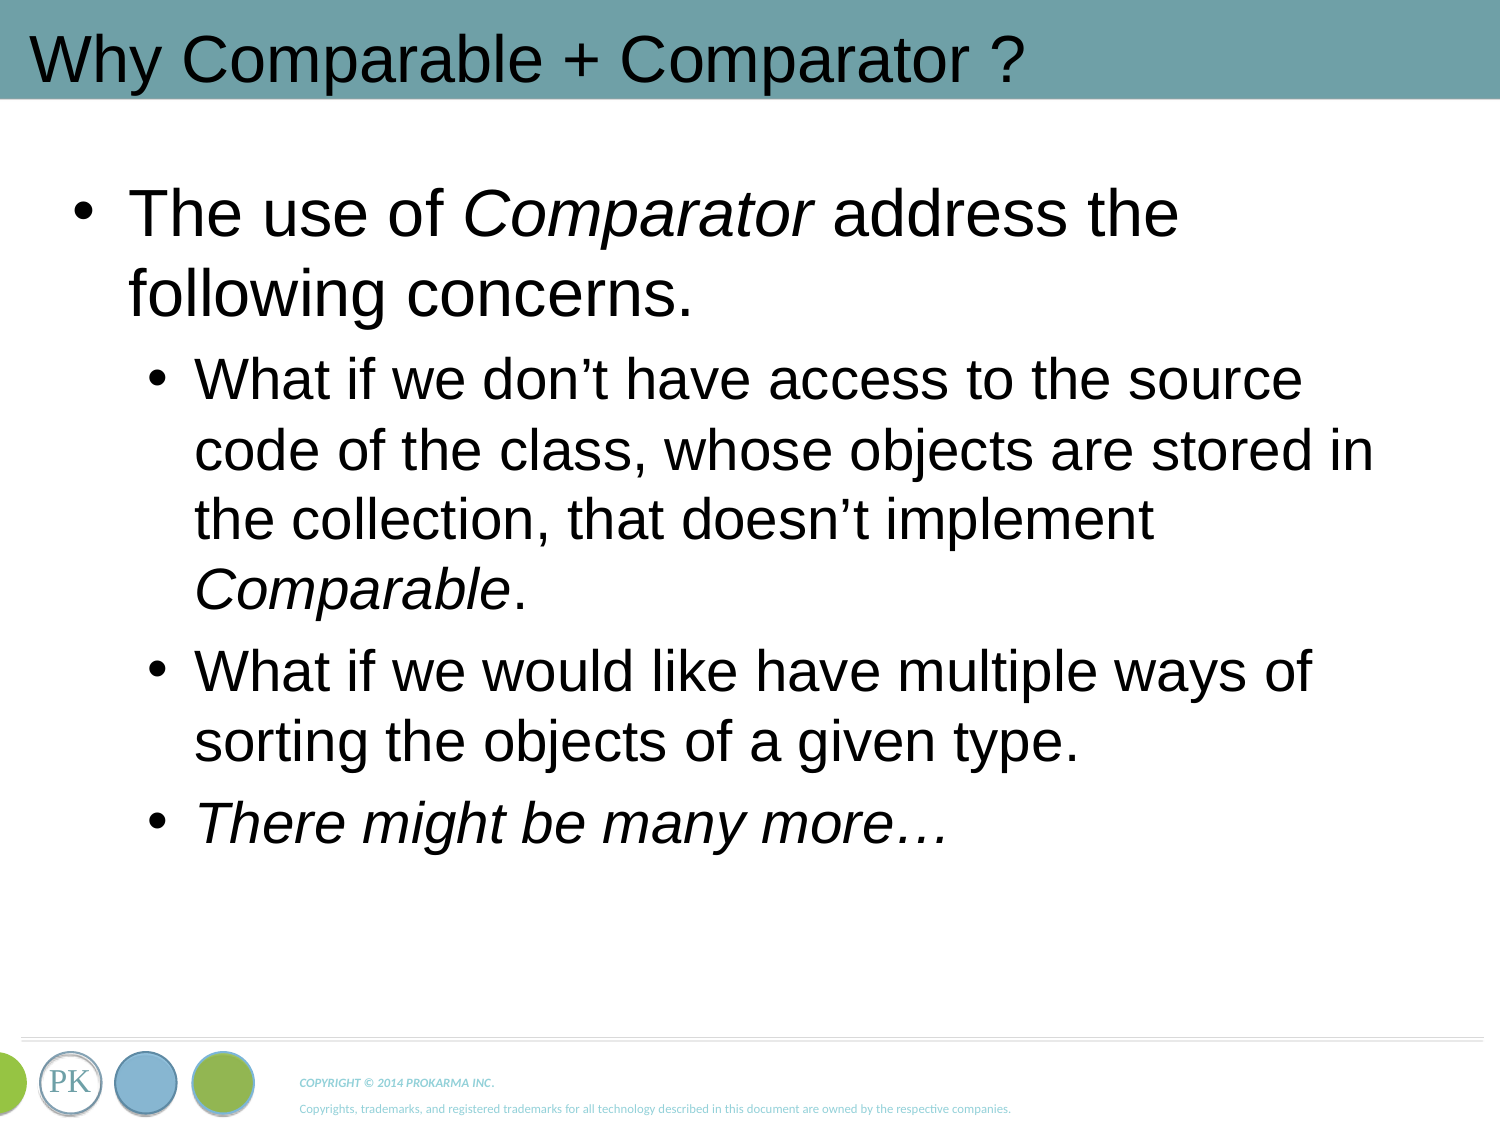

Why Comparable + Comparator ?
The use of Comparator address the following concerns.
What if we don’t have access to the source code of the class, whose objects are stored in the collection, that doesn’t implement Comparable.
What if we would like have multiple ways of sorting the objects of a given type.
There might be many more…